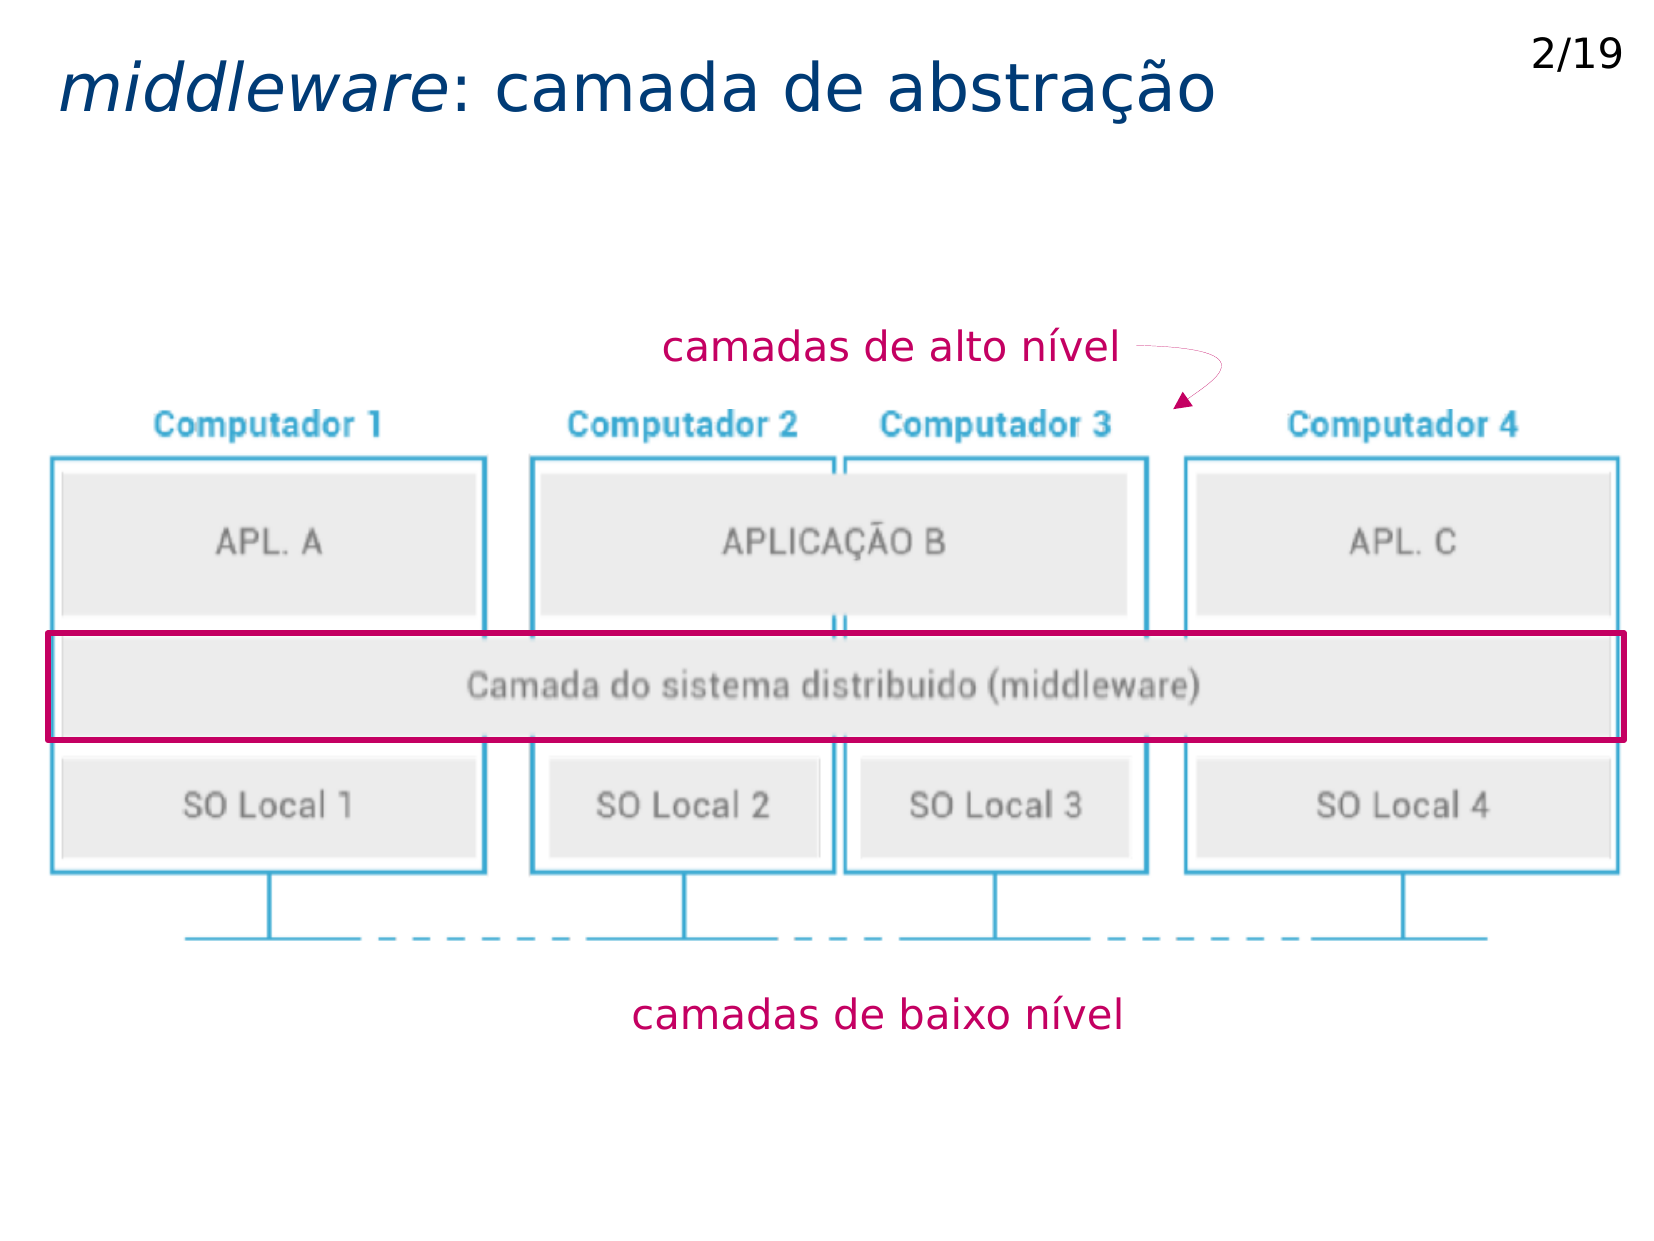

# middleware: camada de abstração
2
camadas de alto nível
camadas de baixo nível